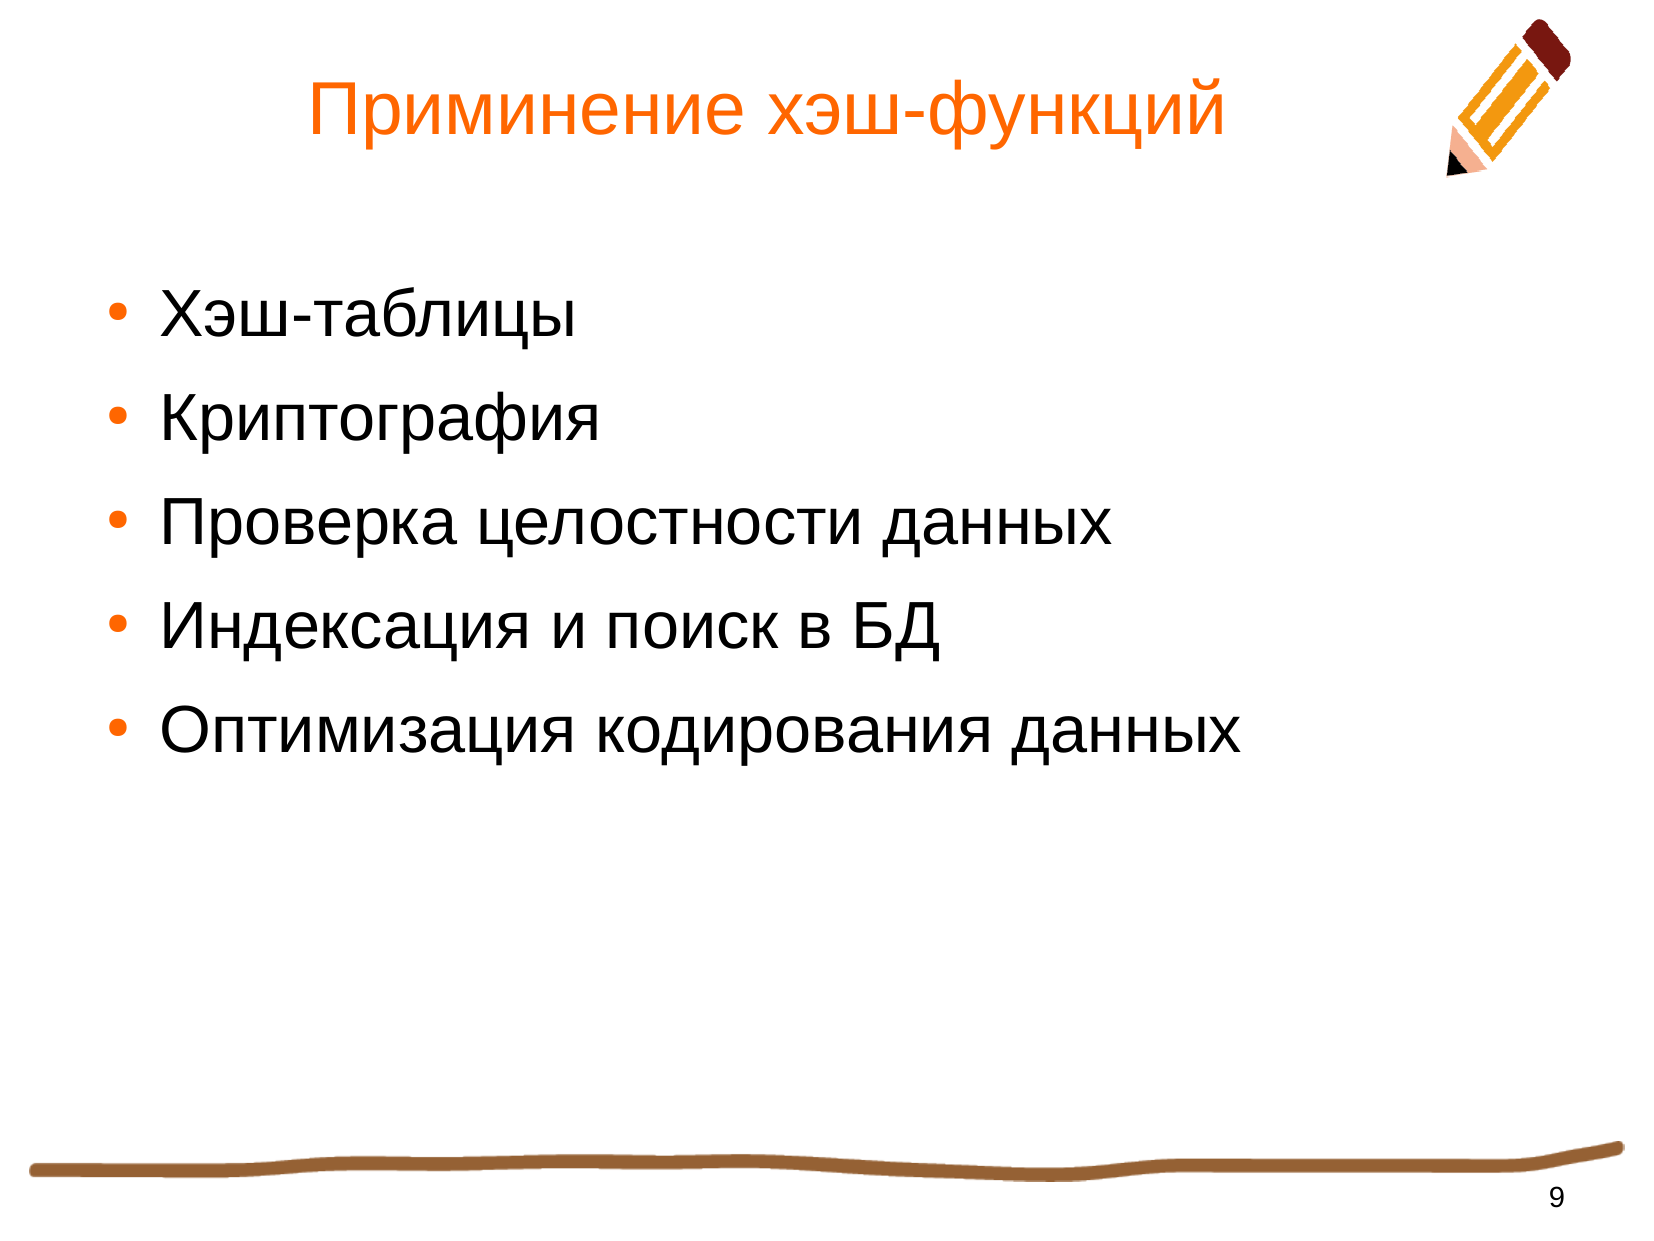

# Приминение хэш-функций
Хэш-таблицы
Криптография
Проверка целостности данных
Индексация и поиск в БД
Оптимизация кодирования данных
9